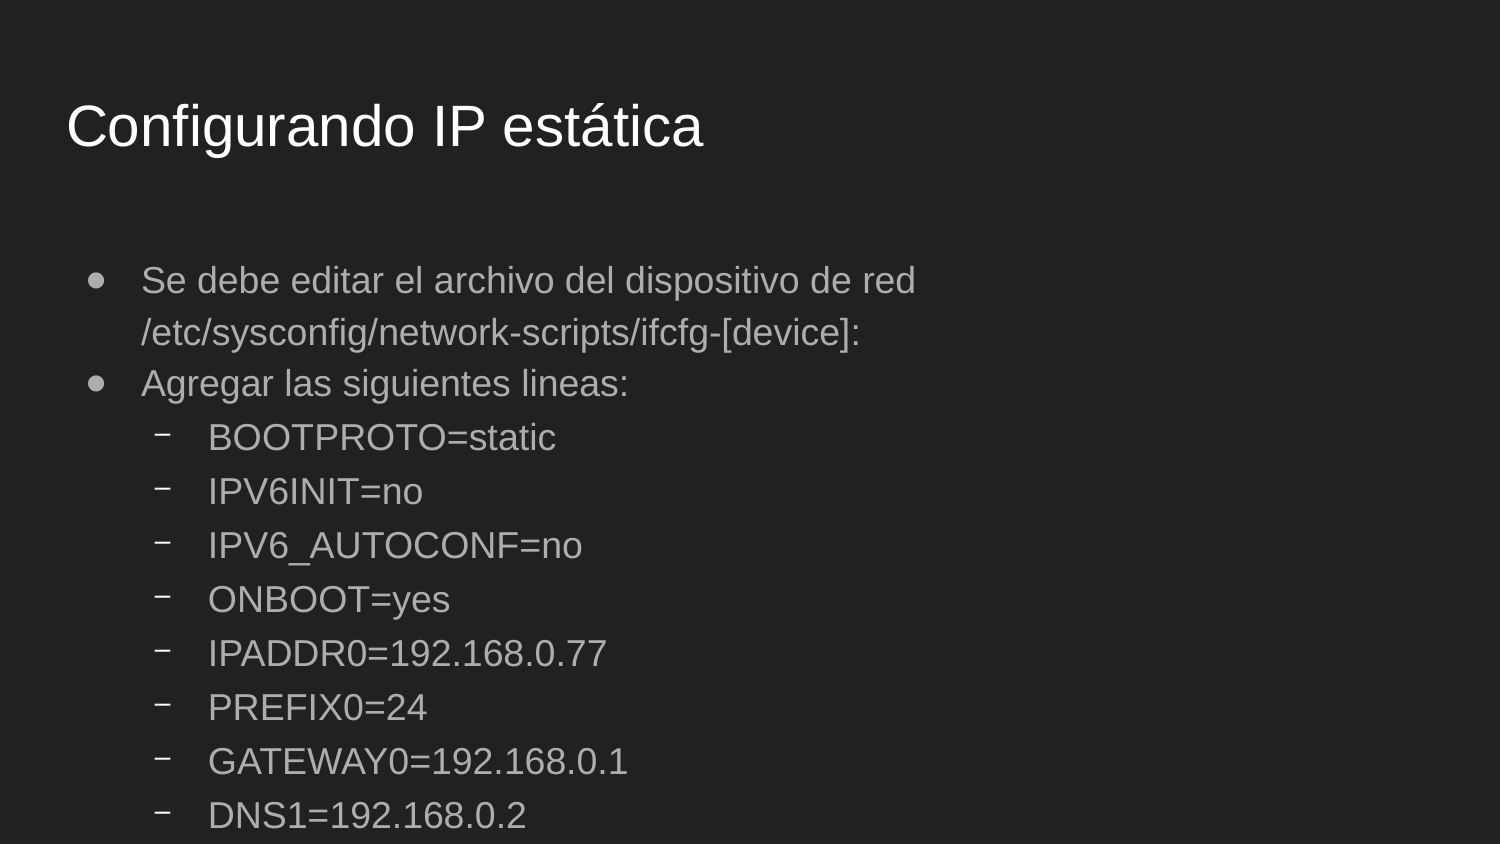

# Configurando IP estática
Se debe editar el archivo del dispositivo de red /etc/sysconfig/network-scripts/ifcfg-[device]:
Agregar las siguientes lineas:
BOOTPROTO=static
IPV6INIT=no
IPV6_AUTOCONF=no
ONBOOT=yes
IPADDR0=192.168.0.77
PREFIX0=24
GATEWAY0=192.168.0.1
DNS1=192.168.0.2